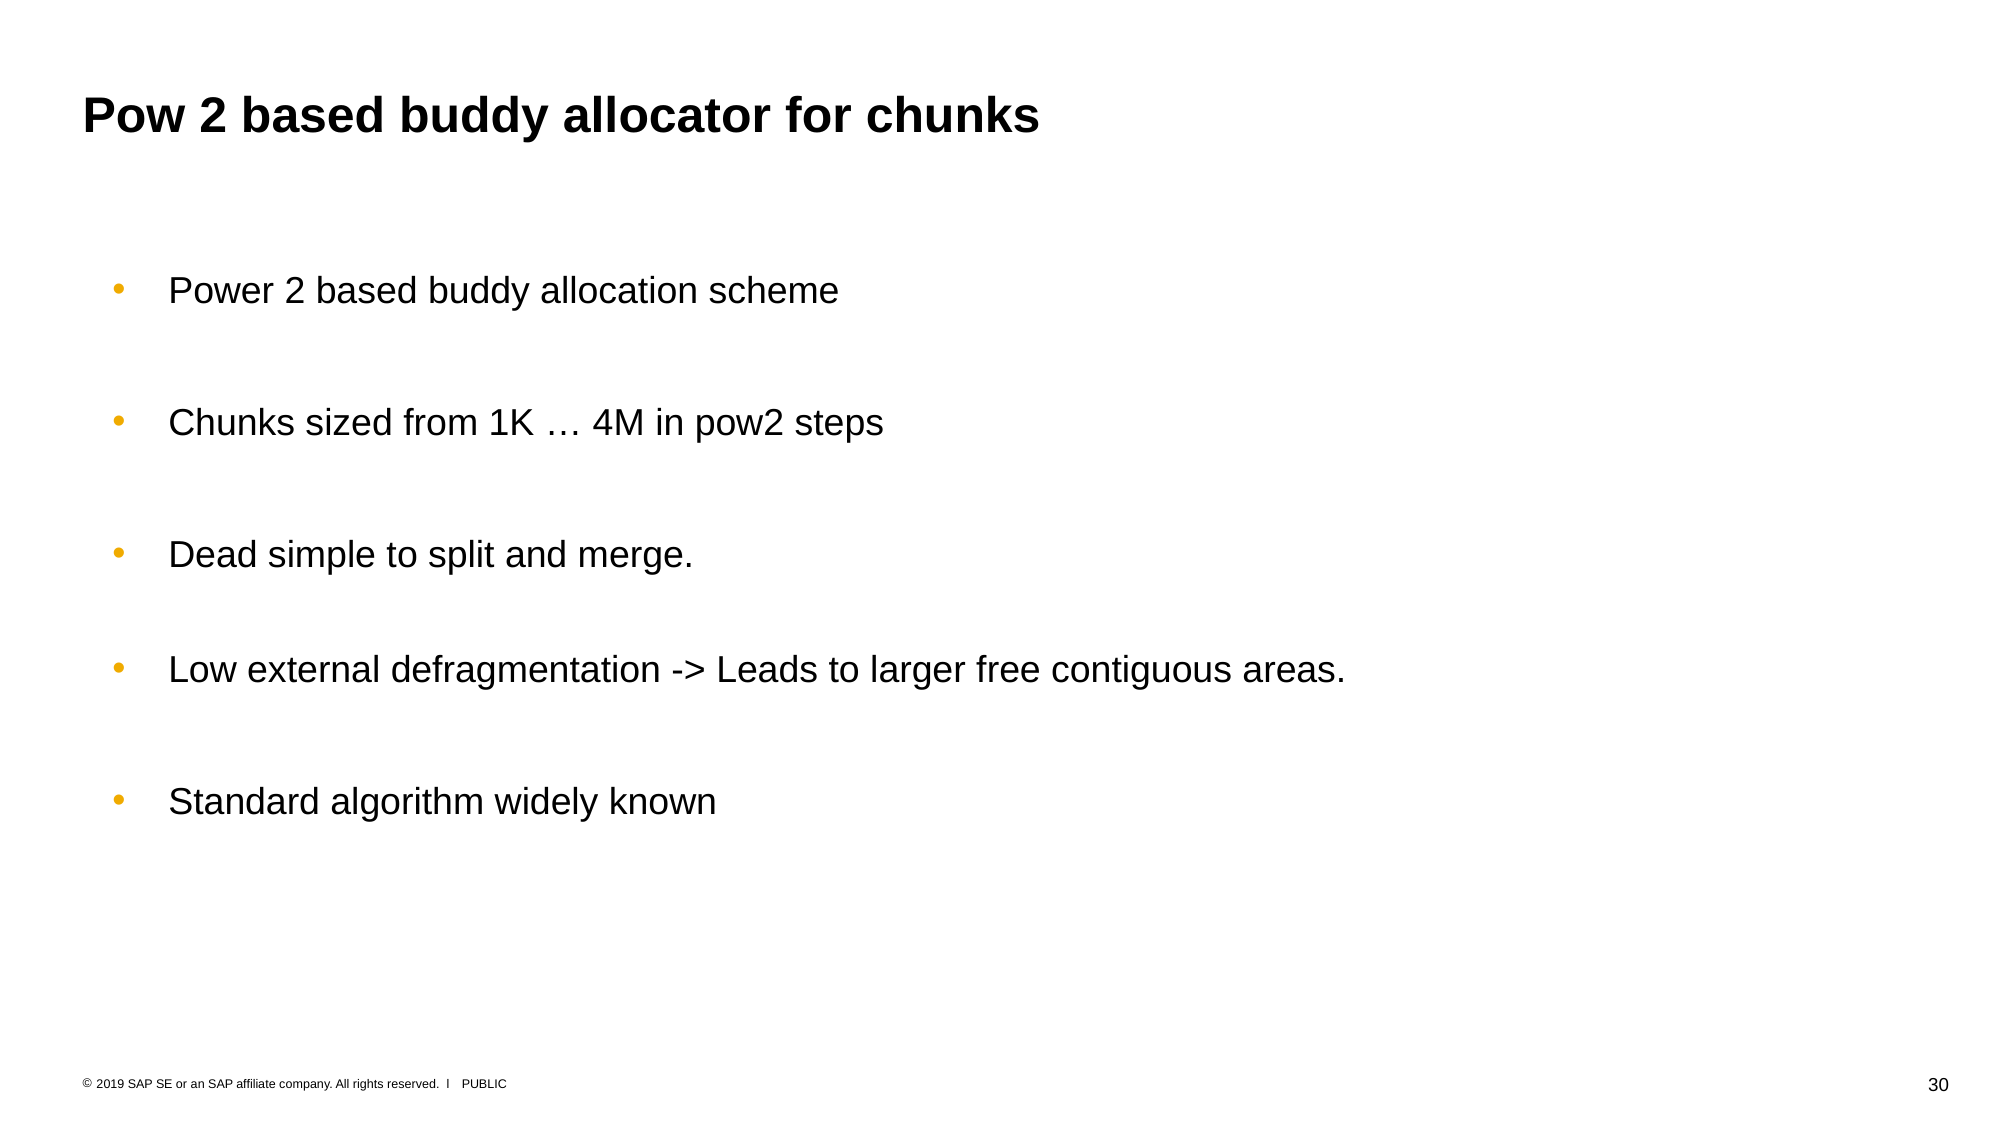

Pow 2 based buddy allocator for chunks
# Power 2 based buddy allocation scheme
Chunks sized from 1K … 4M in pow2 steps
Dead simple to split and merge.
Low external defragmentation -> Leads to larger free contiguous areas.
Standard algorithm widely known